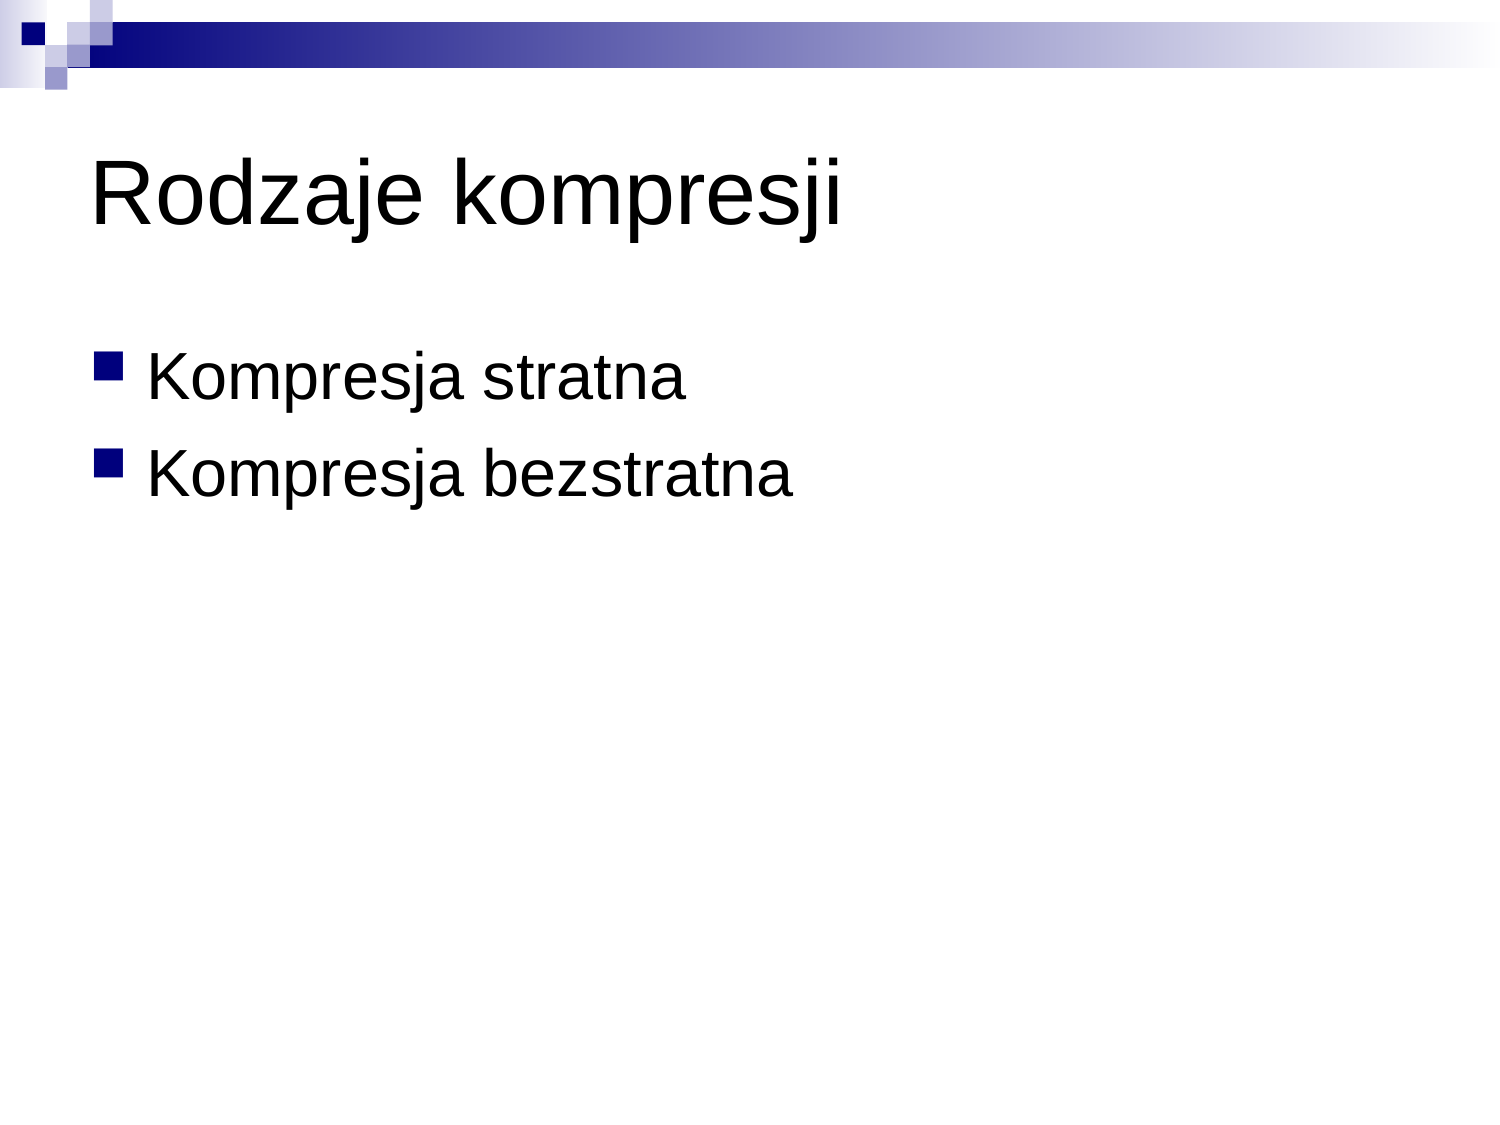

# Rodzaje kompresji
Kompresja stratna
Kompresja bezstratna